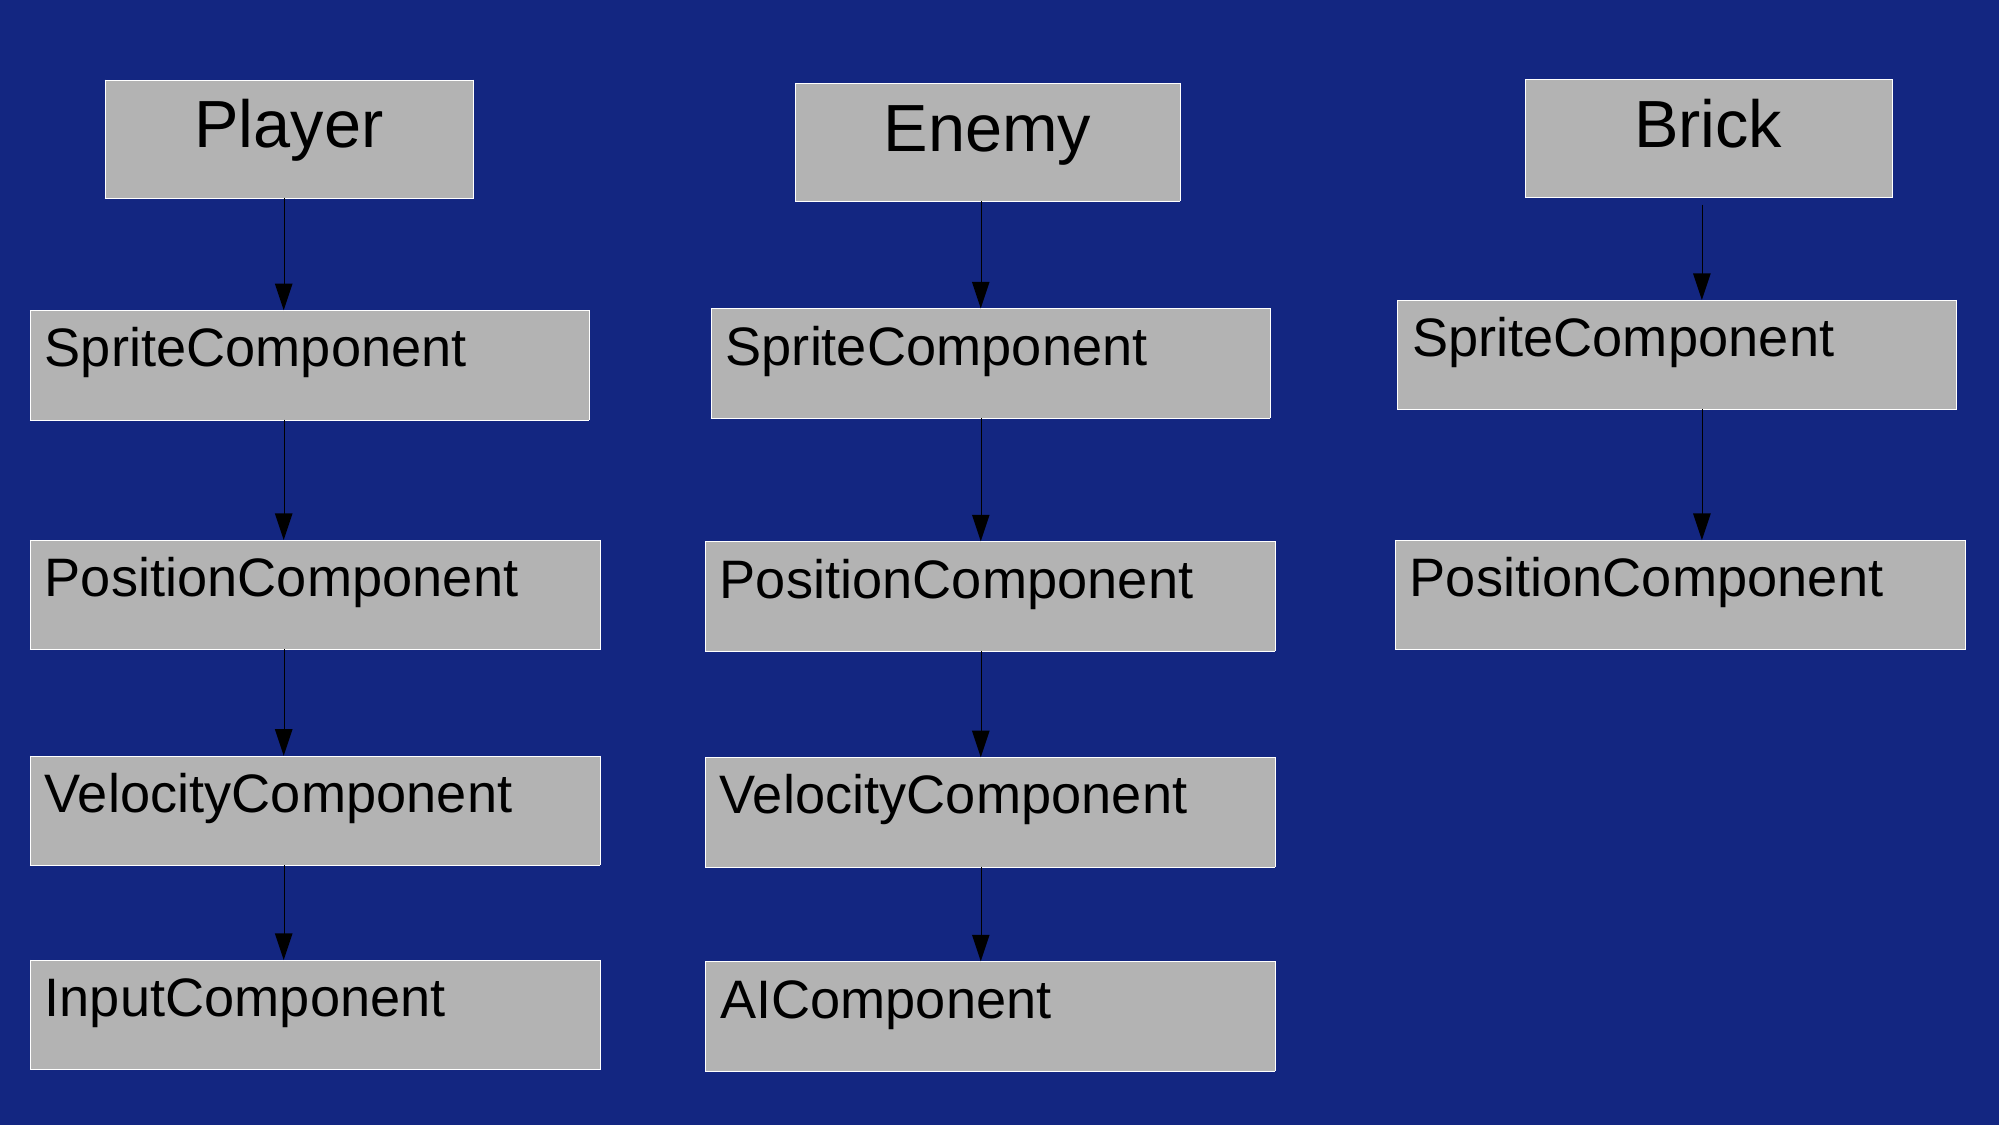

| Brick |
| --- |
| Player |
| --- |
| Enemy |
| --- |
| SpriteComponent |
| --- |
| SpriteComponent |
| --- |
| SpriteComponent |
| --- |
| PositionComponent |
| --- |
| PositionComponent |
| --- |
| PositionComponent |
| --- |
| VelocityComponent |
| --- |
| VelocityComponent |
| --- |
| InputComponent |
| --- |
| AIComponent |
| --- |